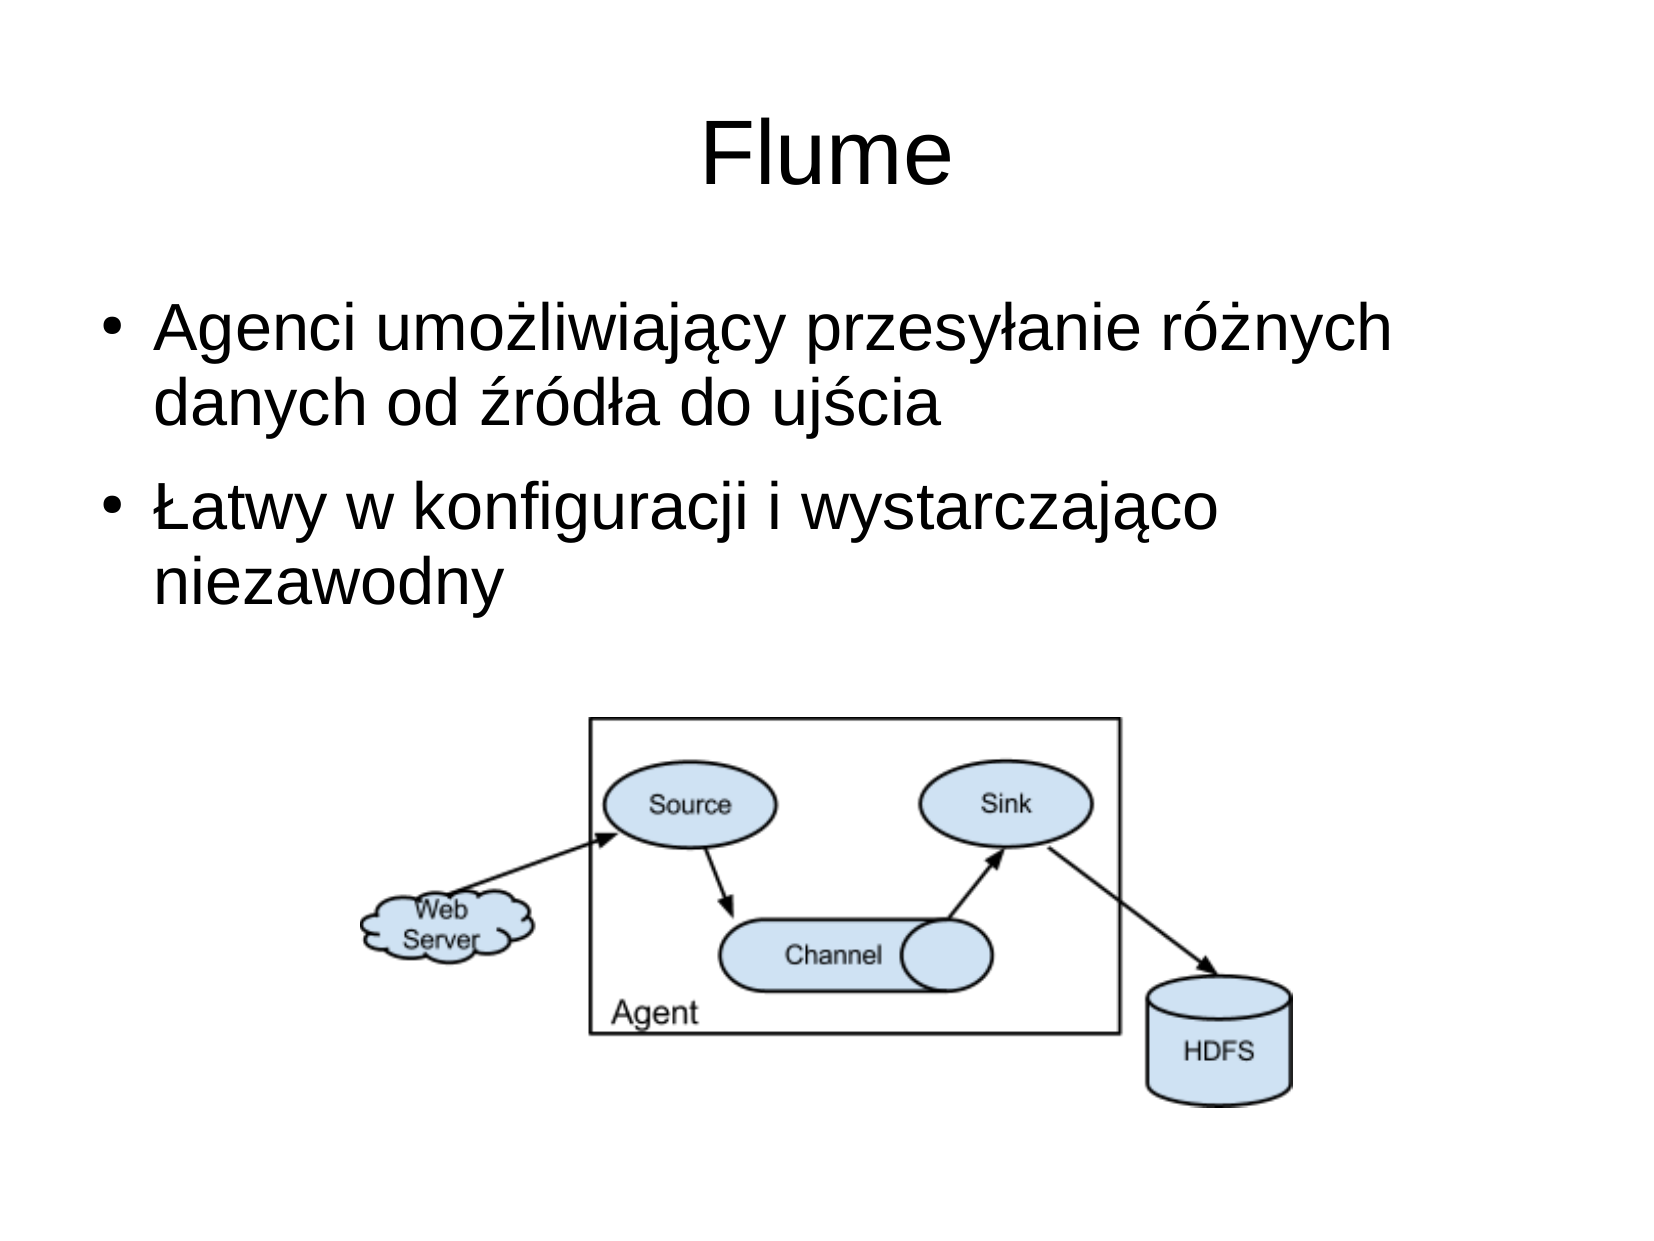

# Flume
Agenci umożliwiający przesyłanie różnych danych od źródła do ujścia
Łatwy w konfiguracji i wystarczająco niezawodny